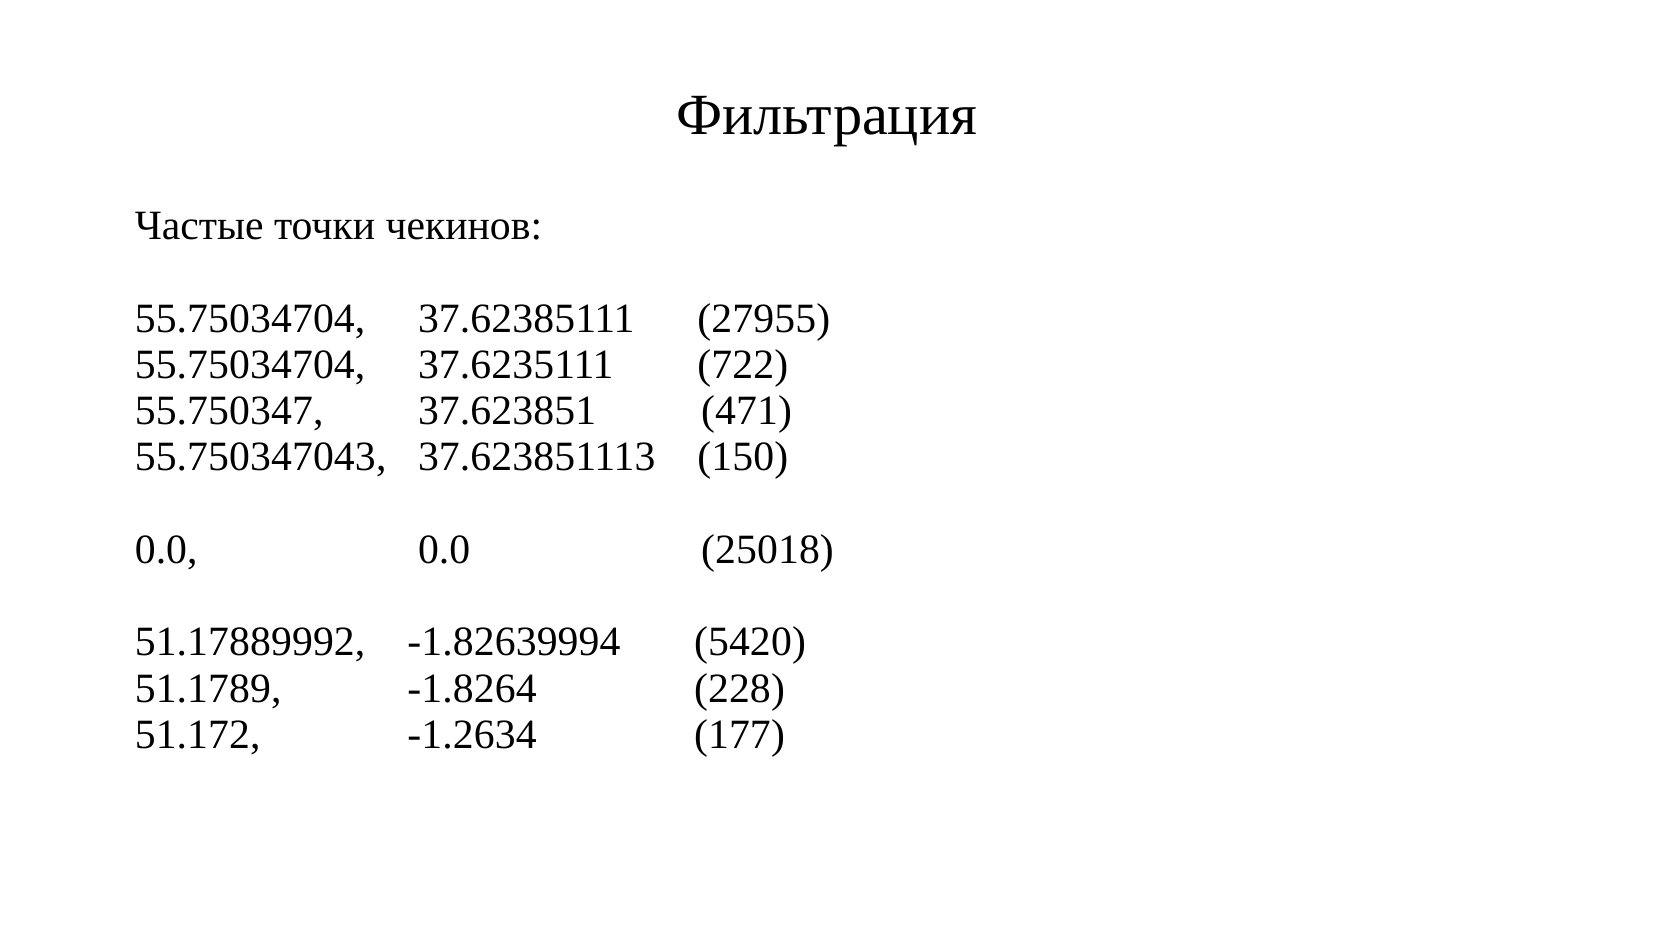

Фильтрация
Частые точки чекинов:
55.75034704, 37.62385111 (27955)
55.75034704, 37.6235111 (722)
55.750347, 37.623851 (471)
55.750347043, 37.623851113 (150)
0.0, 0.0 (25018)
51.17889992, -1.82639994 (5420)
51.1789, -1.8264 (228)
51.172, -1.2634 (177)